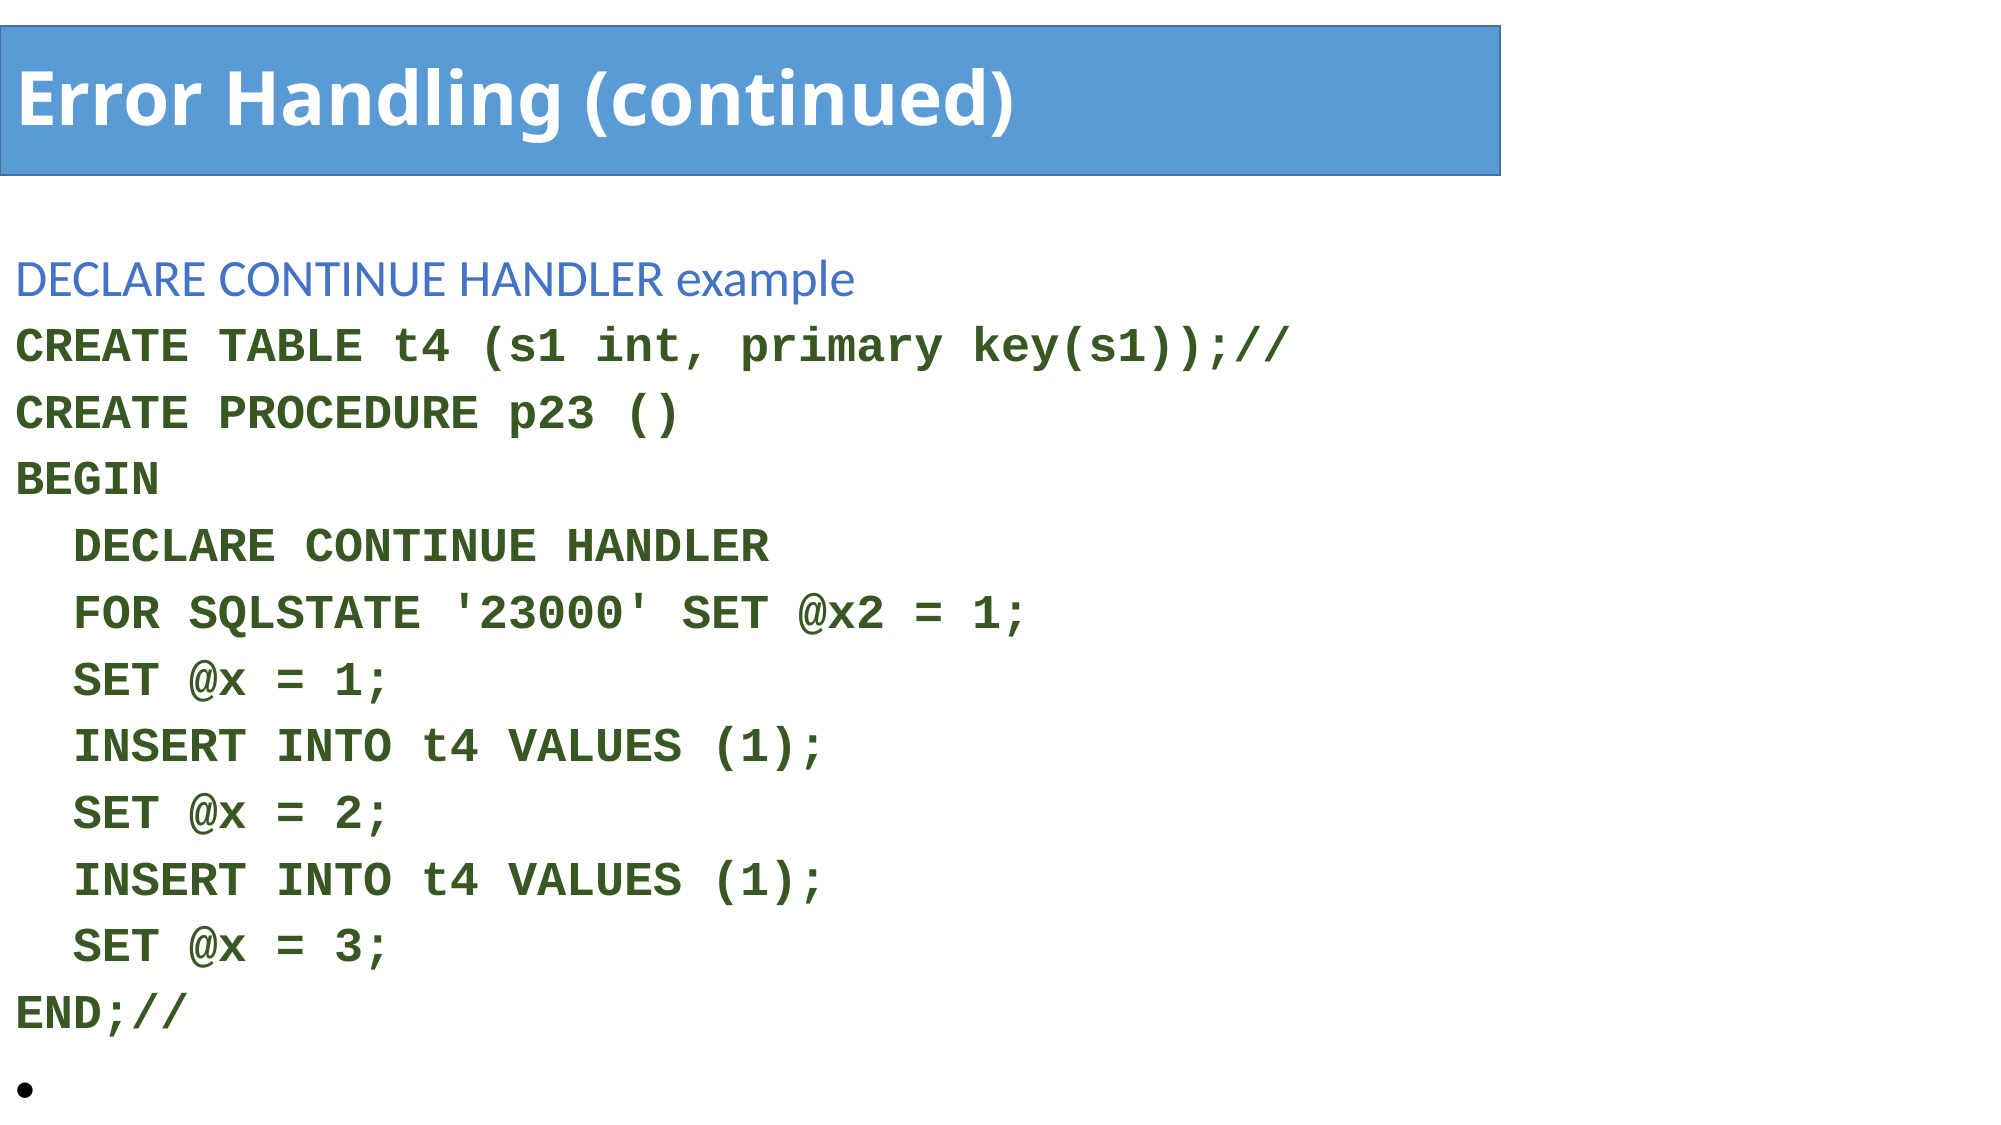

# Error Handling (continued)
DECLARE CONTINUE HANDLER example
CREATE TABLE t4 (s1 int, primary key(s1));//
CREATE PROCEDURE p23 ()
BEGIN
 DECLARE CONTINUE HANDLER
 FOR SQLSTATE '23000' SET @x2 = 1;
 SET @x = 1;
 INSERT INTO t4 VALUES (1);
 SET @x = 2;
 INSERT INTO t4 VALUES (1);
 SET @x = 3;
END;//